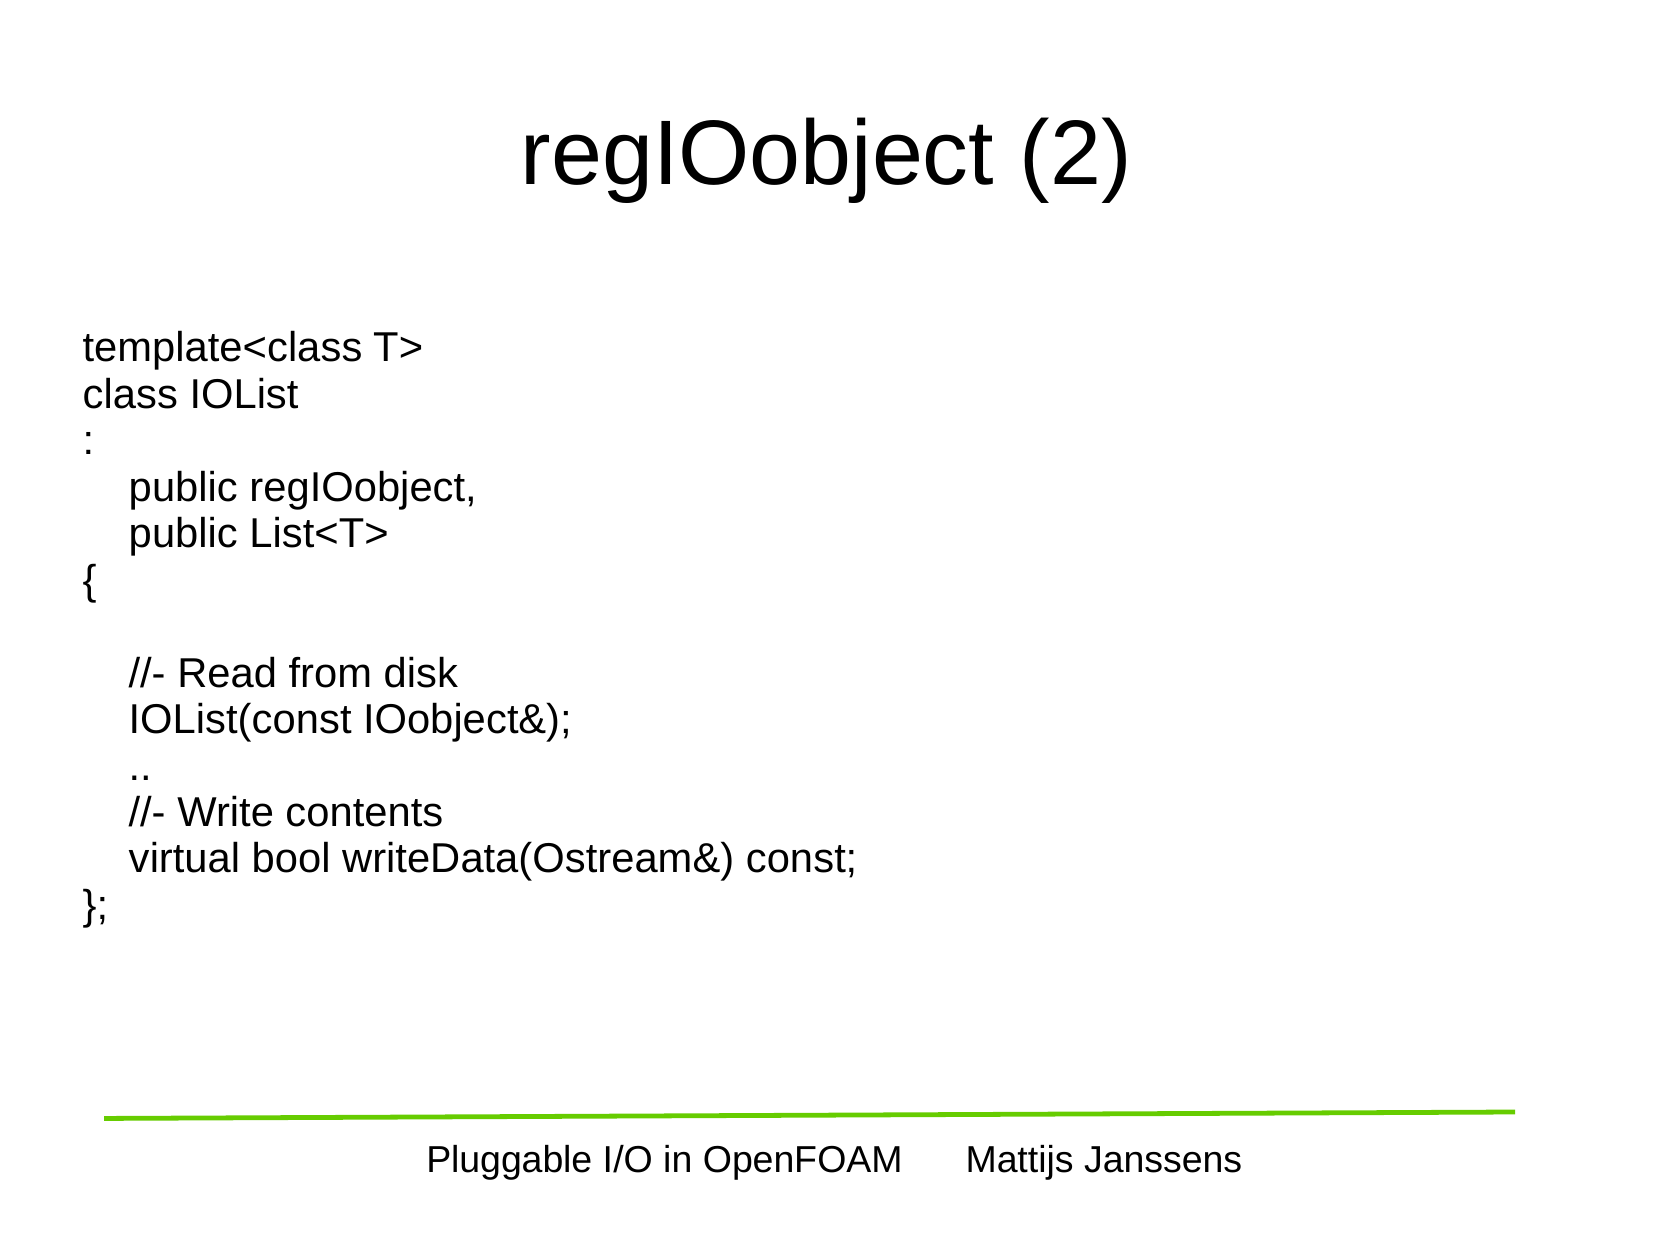

# regIOobject (2)
template<class T>
class IOList
:
 public regIOobject,
 public List<T>
{
 //- Read from disk
 IOList(const IOobject&);
 ..
 //- Write contents
 virtual bool writeData(Ostream&) const;
};